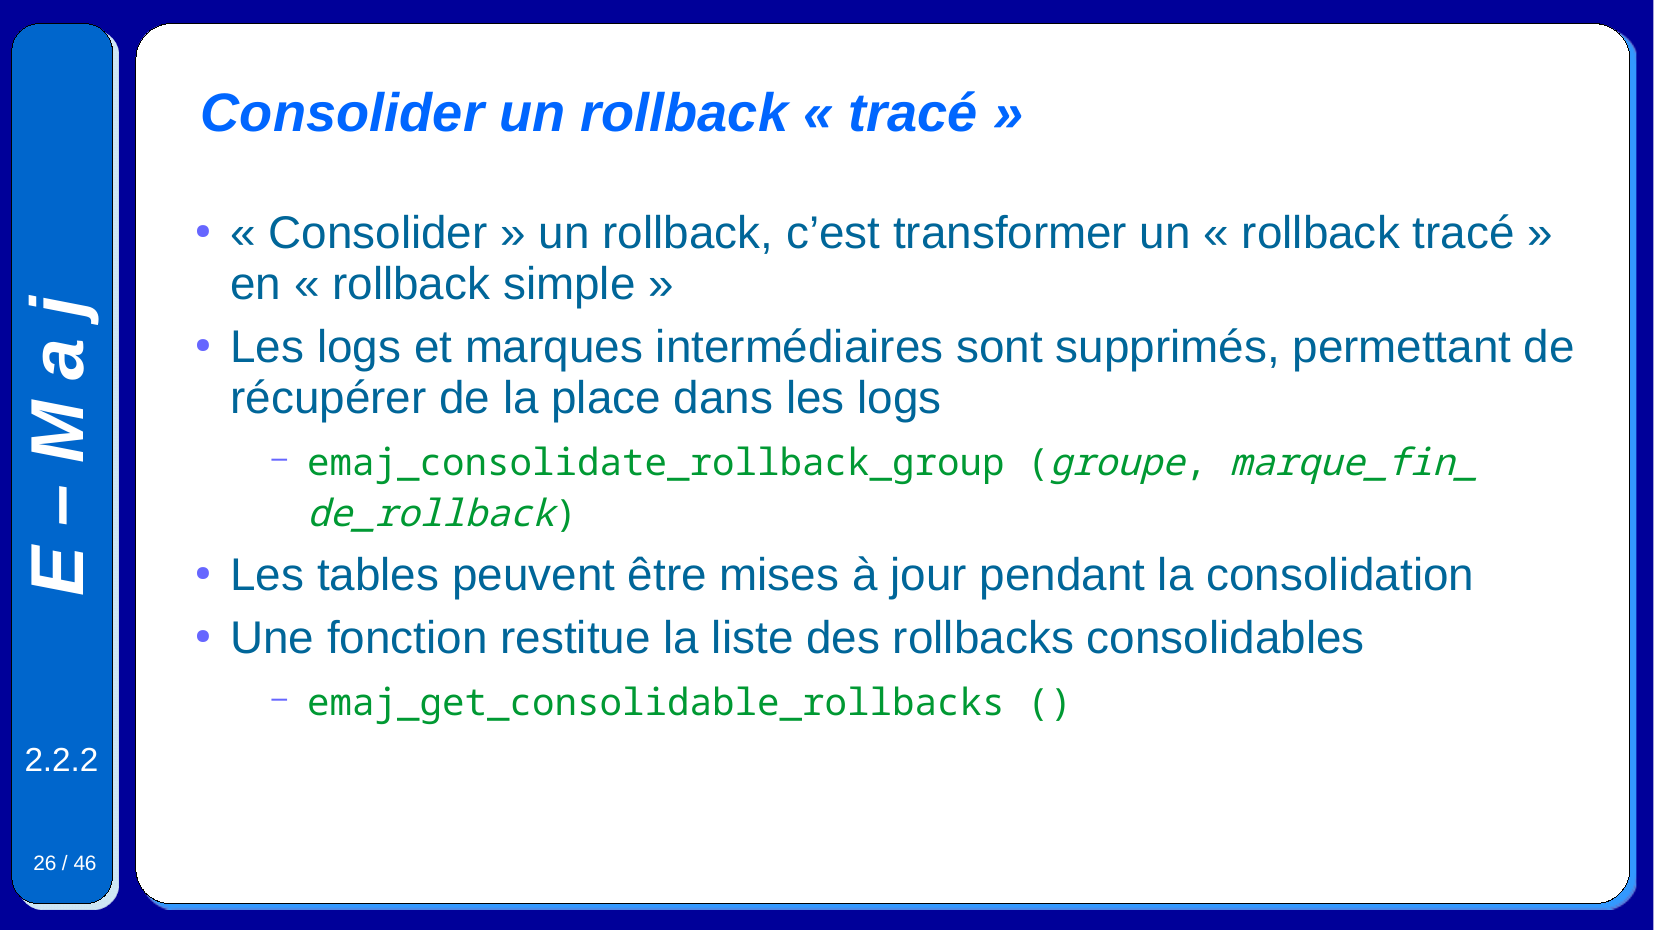

# Consolider un rollback « tracé »
« Consolider » un rollback, c’est transformer un « rollback tracé » en « rollback simple »
Les logs et marques intermédiaires sont supprimés, permettant de récupérer de la place dans les logs
emaj_consolidate_rollback_group (groupe, marque_fin_ de_rollback)
Les tables peuvent être mises à jour pendant la consolidation
Une fonction restitue la liste des rollbacks consolidables
emaj_get_consolidable_rollbacks ()